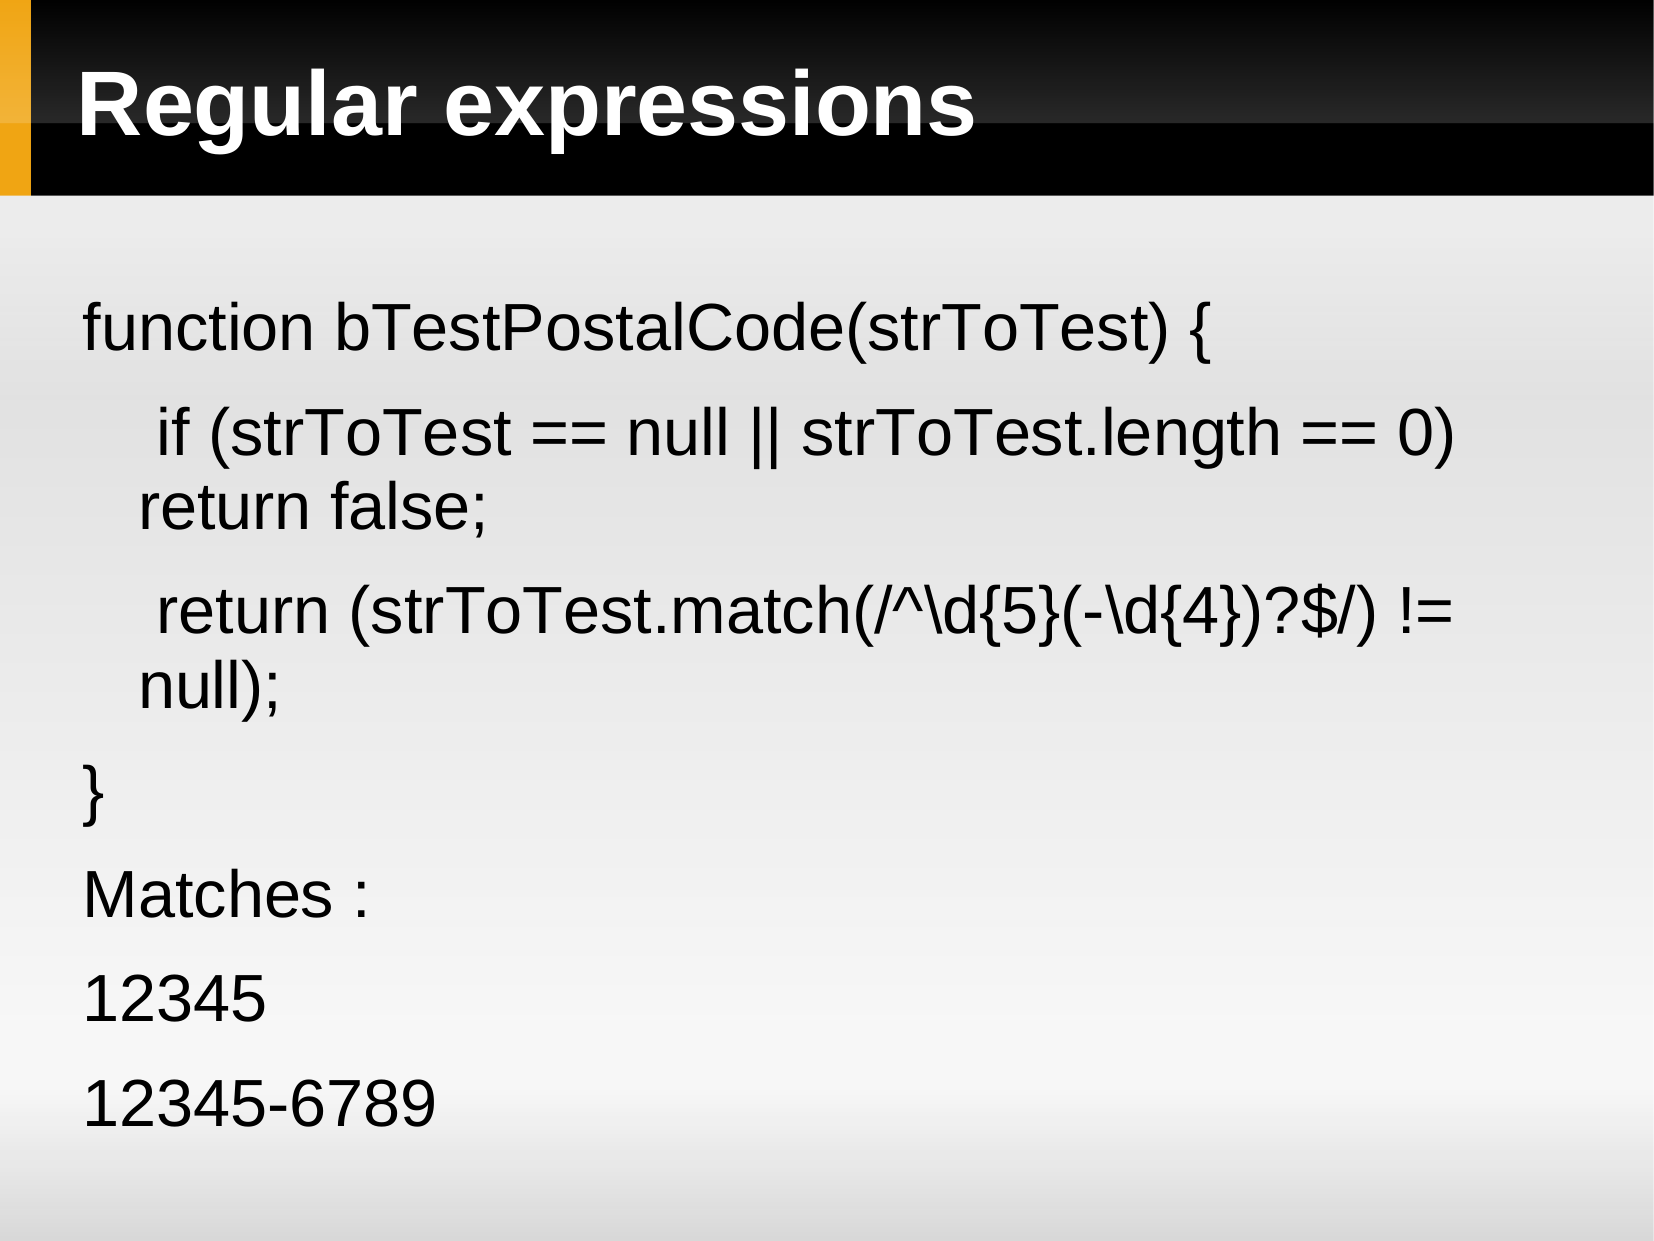

# Regular expressions
function bTestPostalCode(strToTest) {
 if (strToTest == null || strToTest.length == 0) return false;
 return (strToTest.match(/^\d{5}(-\d{4})?$/) != null);
}
Matches :
12345
12345-6789